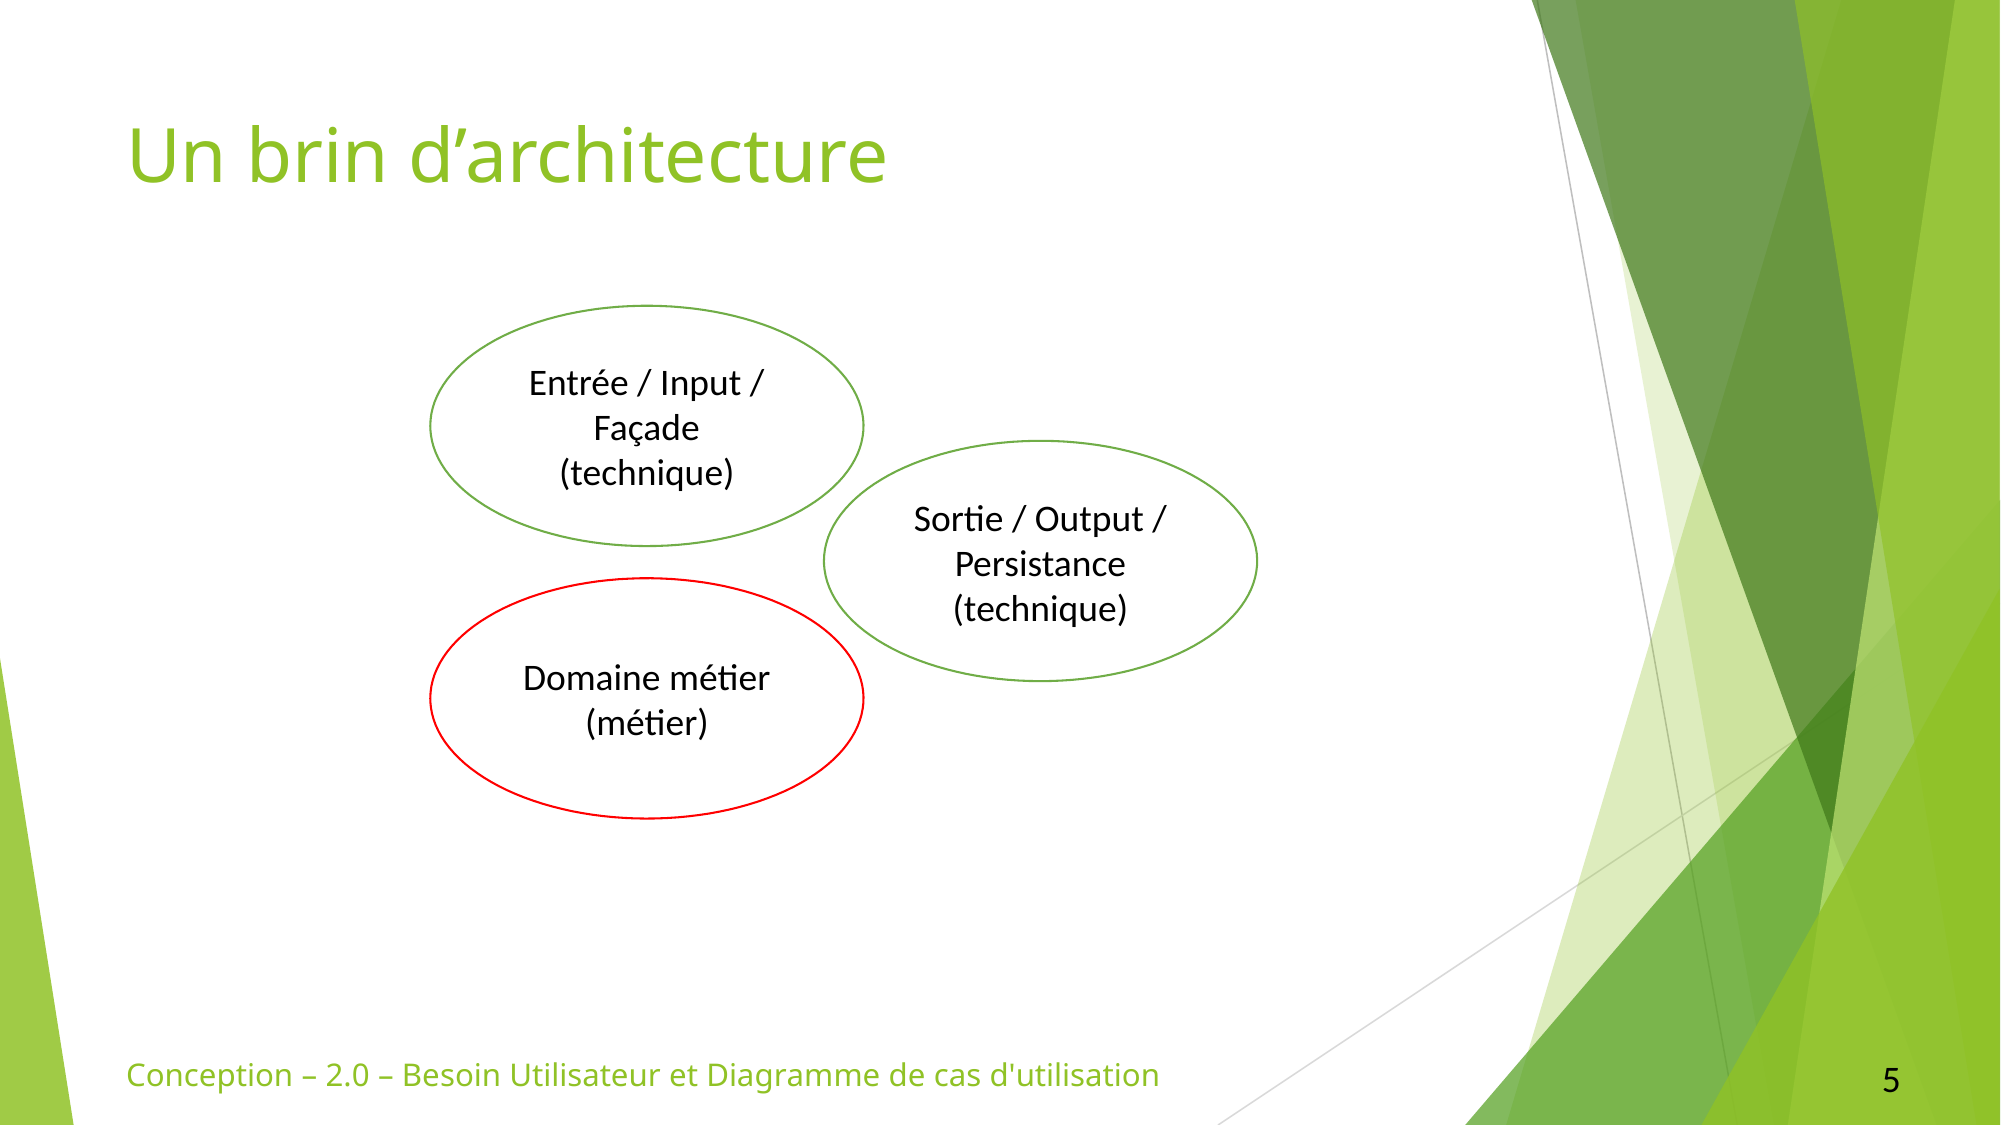

# Un brin d’architecture
Entrée / Input / Façade (technique)
Sortie / Output / Persistance (technique)
Domaine métier (métier)
Conception – 2.0 – Besoin Utilisateur et Diagramme de cas d'utilisation